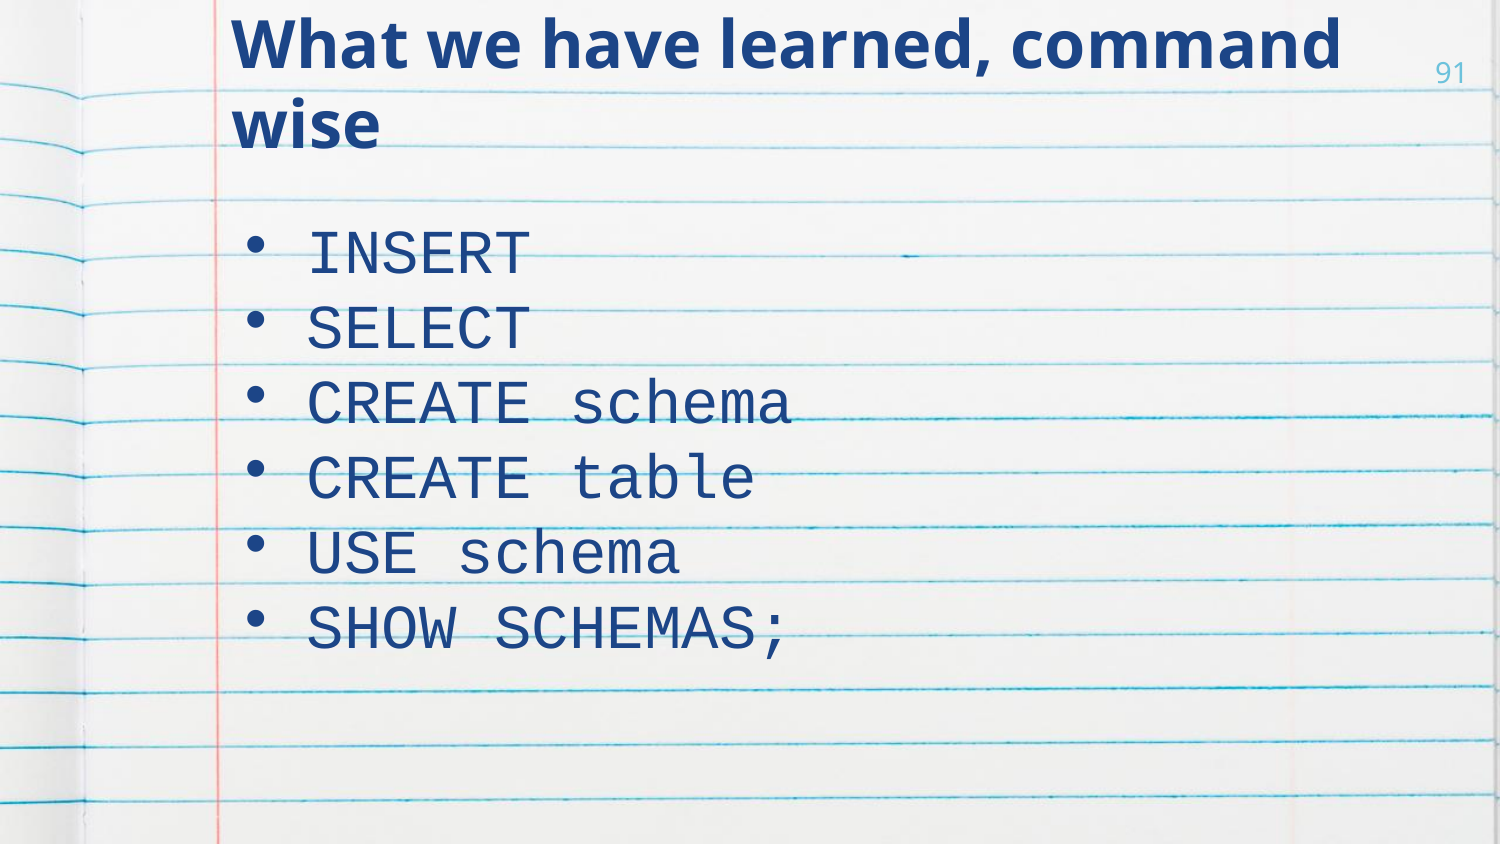

# What we have learned, command wise
INSERT
SELECT
CREATE schema
CREATE table
USE schema
SHOW SCHEMAS;